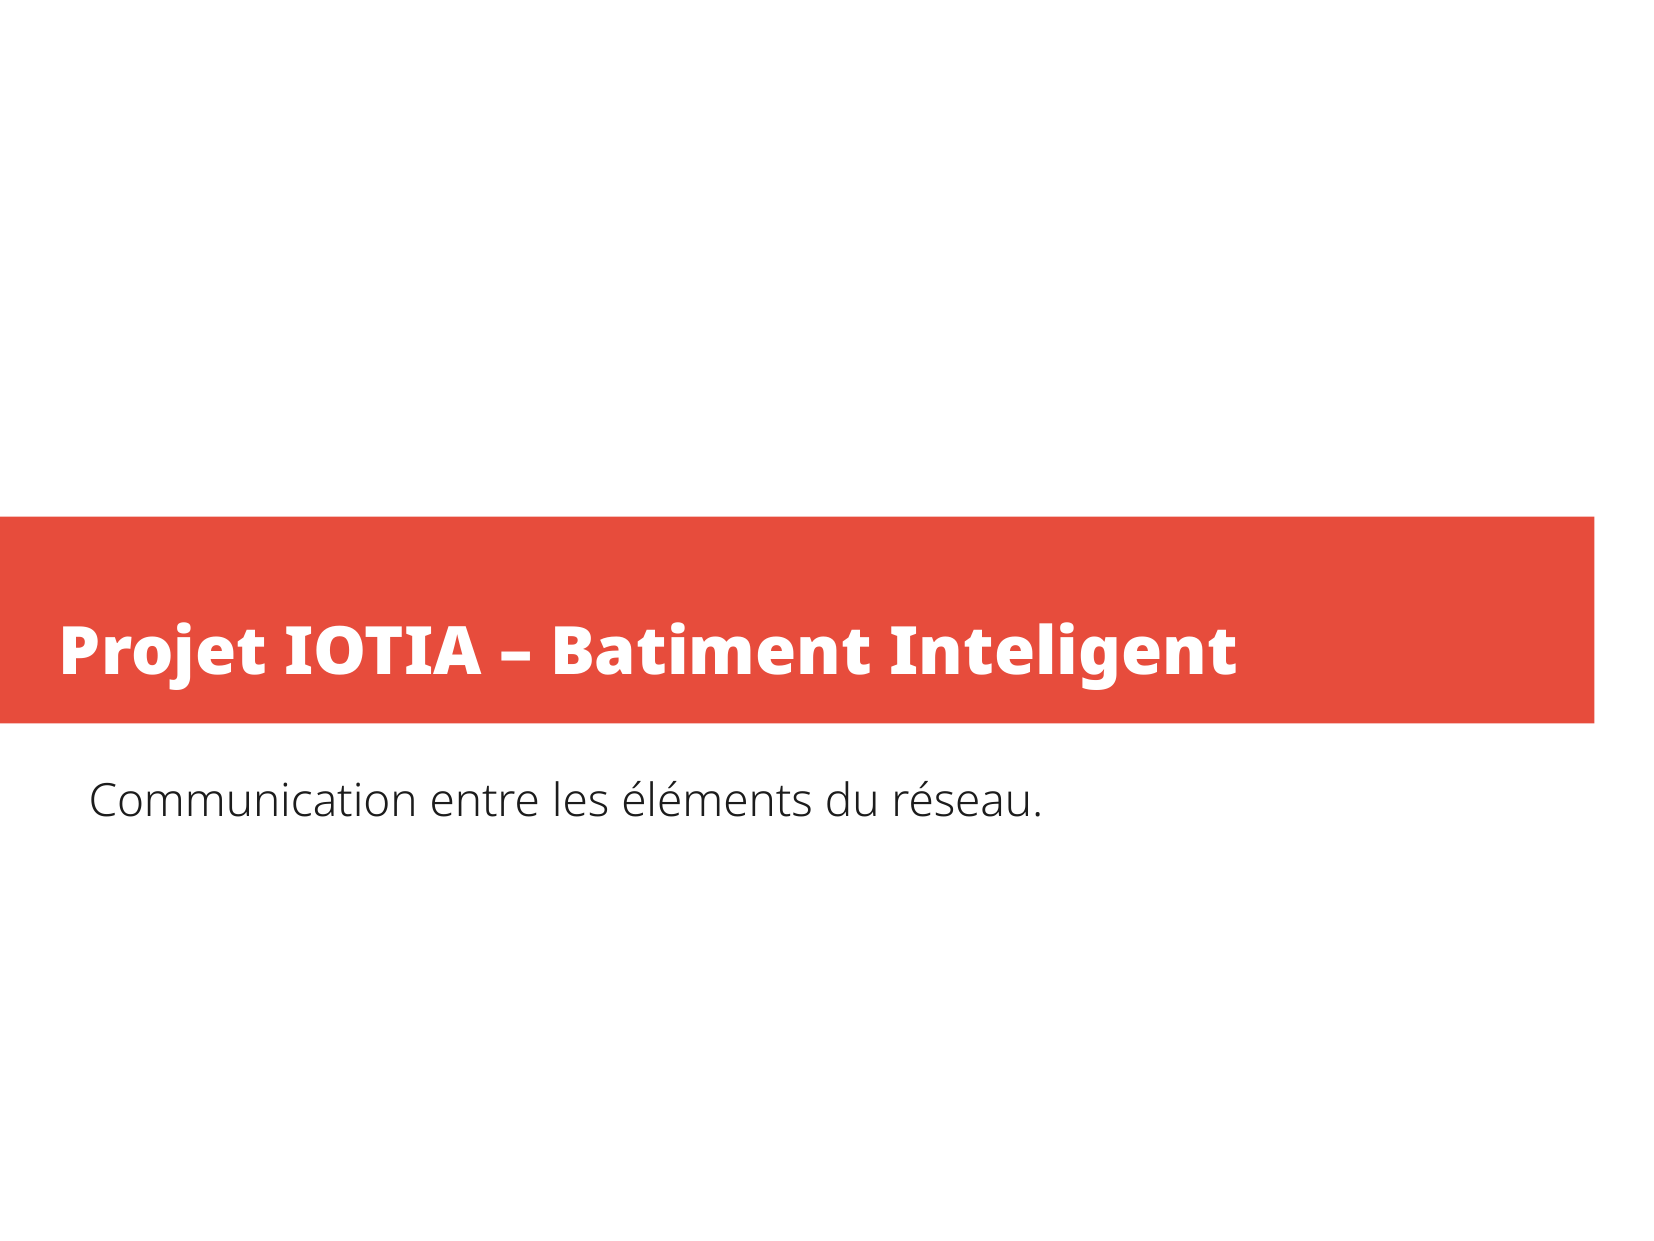

# Projet IOTIA – Batiment Inteligent
Communication entre les éléments du réseau.